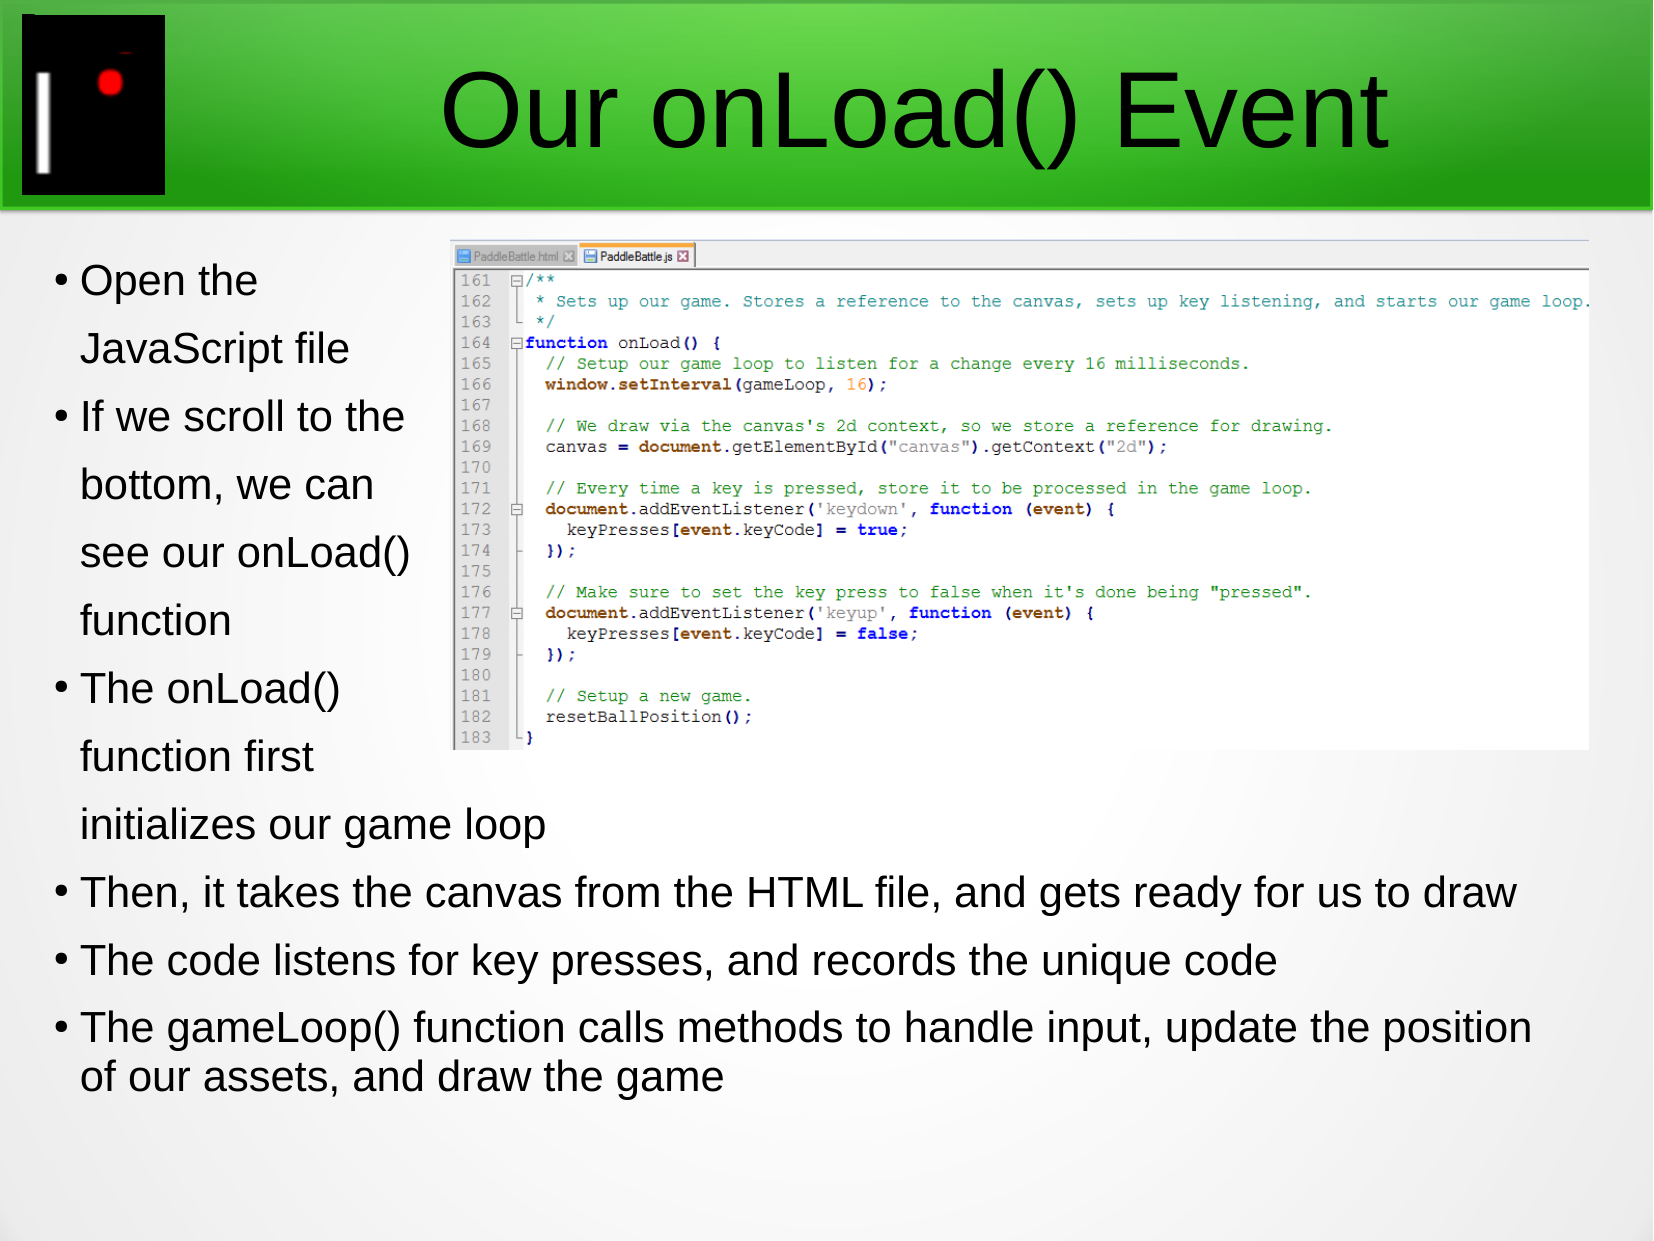

# Our onLoad() Event
Open the
JavaScript file
If we scroll to the
bottom, we can
see our onLoad()
function
The onLoad()
function first
initializes our game loop
Then, it takes the canvas from the HTML file, and gets ready for us to draw
The code listens for key presses, and records the unique code
The gameLoop() function calls methods to handle input, update the position of our assets, and draw the game